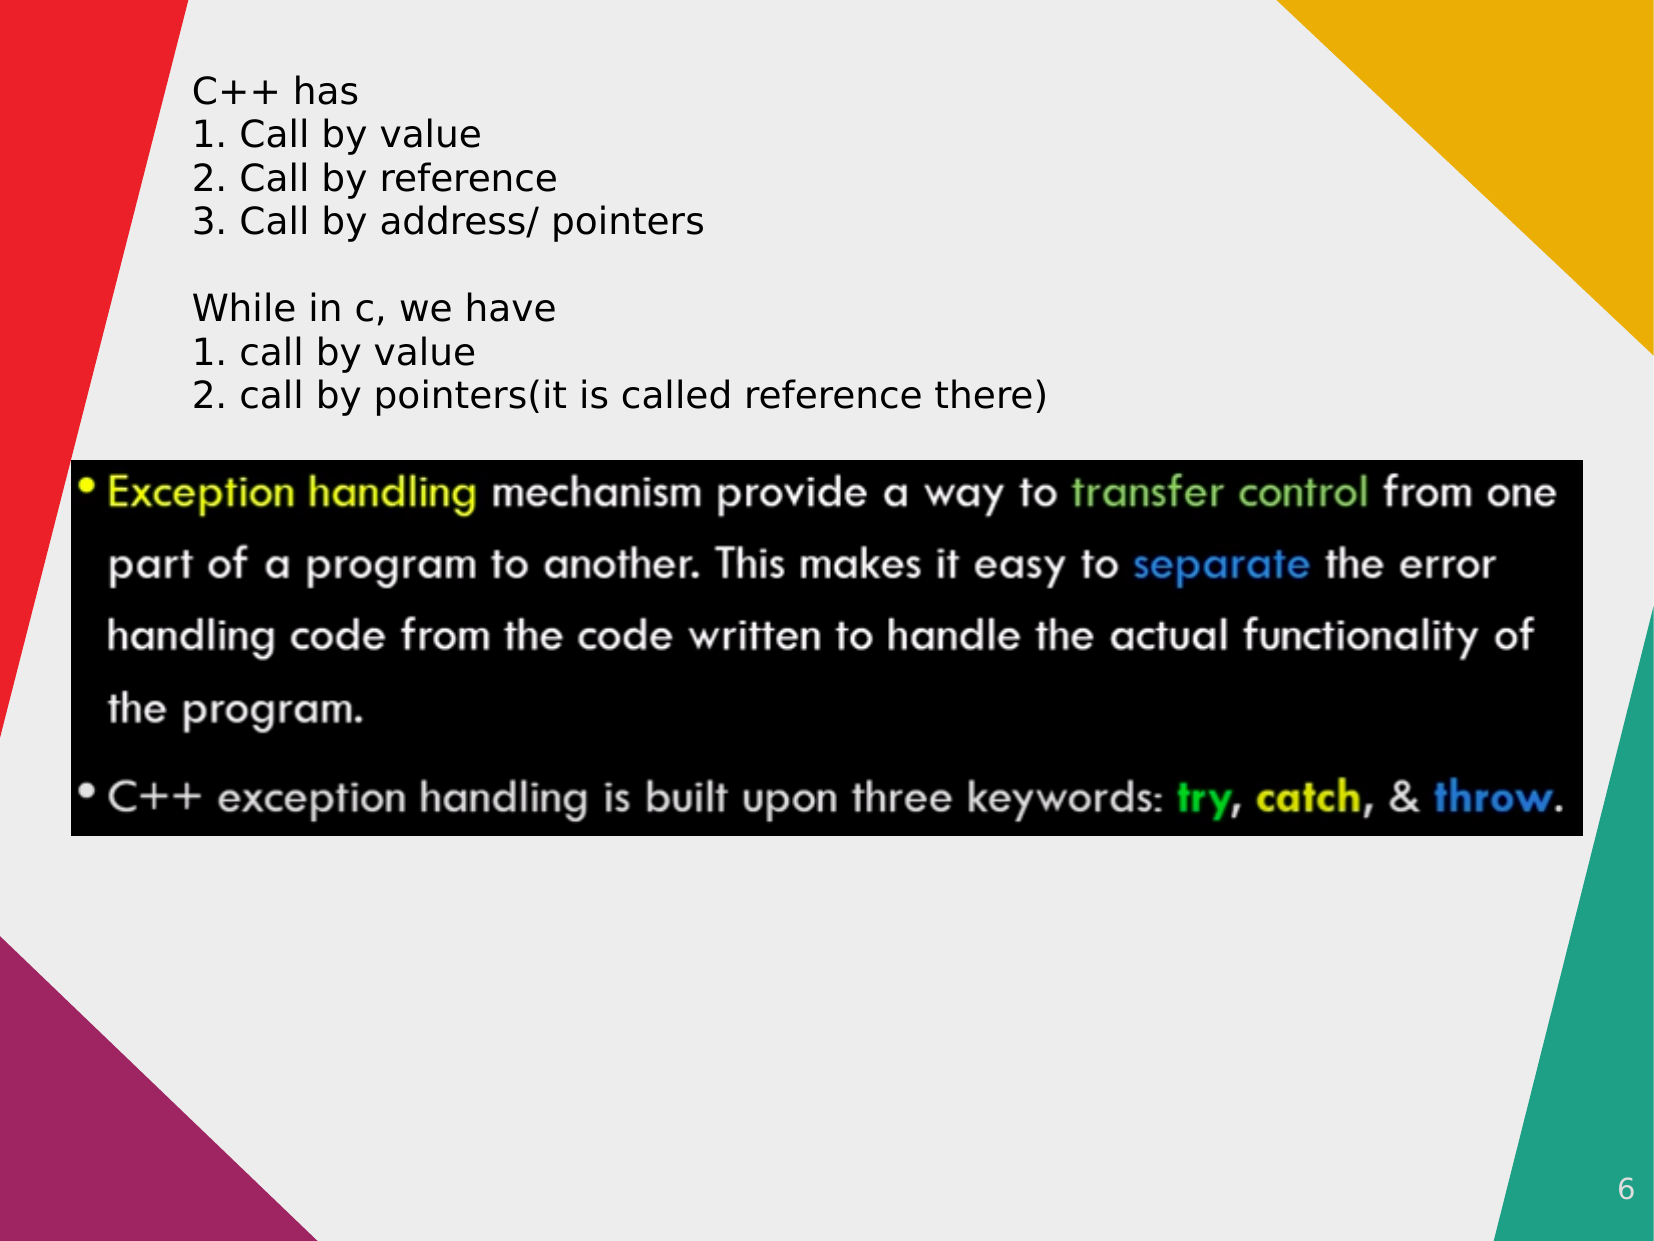

C++ has
1. Call by value
2. Call by reference
3. Call by address/ pointers
While in c, we have
1. call by value
2. call by pointers(it is called reference there)
6